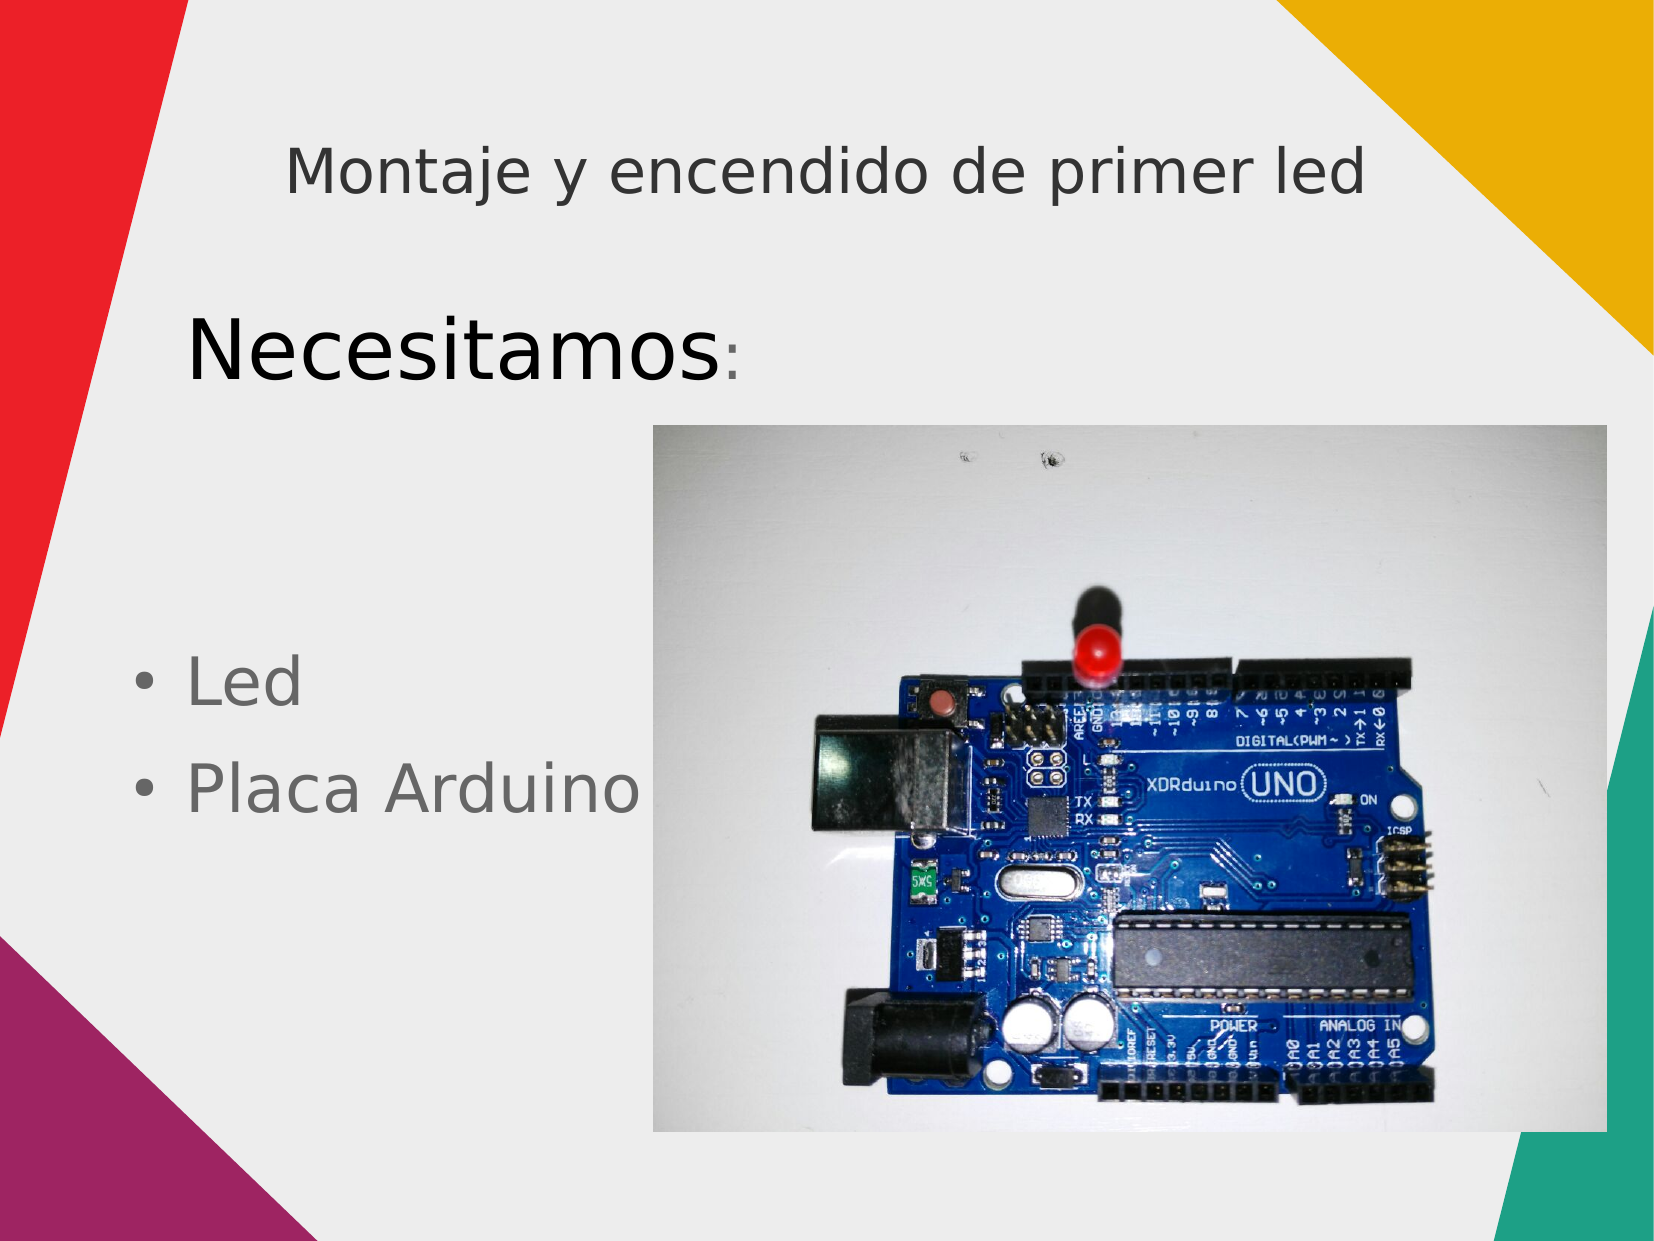

# Montaje y encendido de primer led
Necesitamos:
Led
Placa Arduino